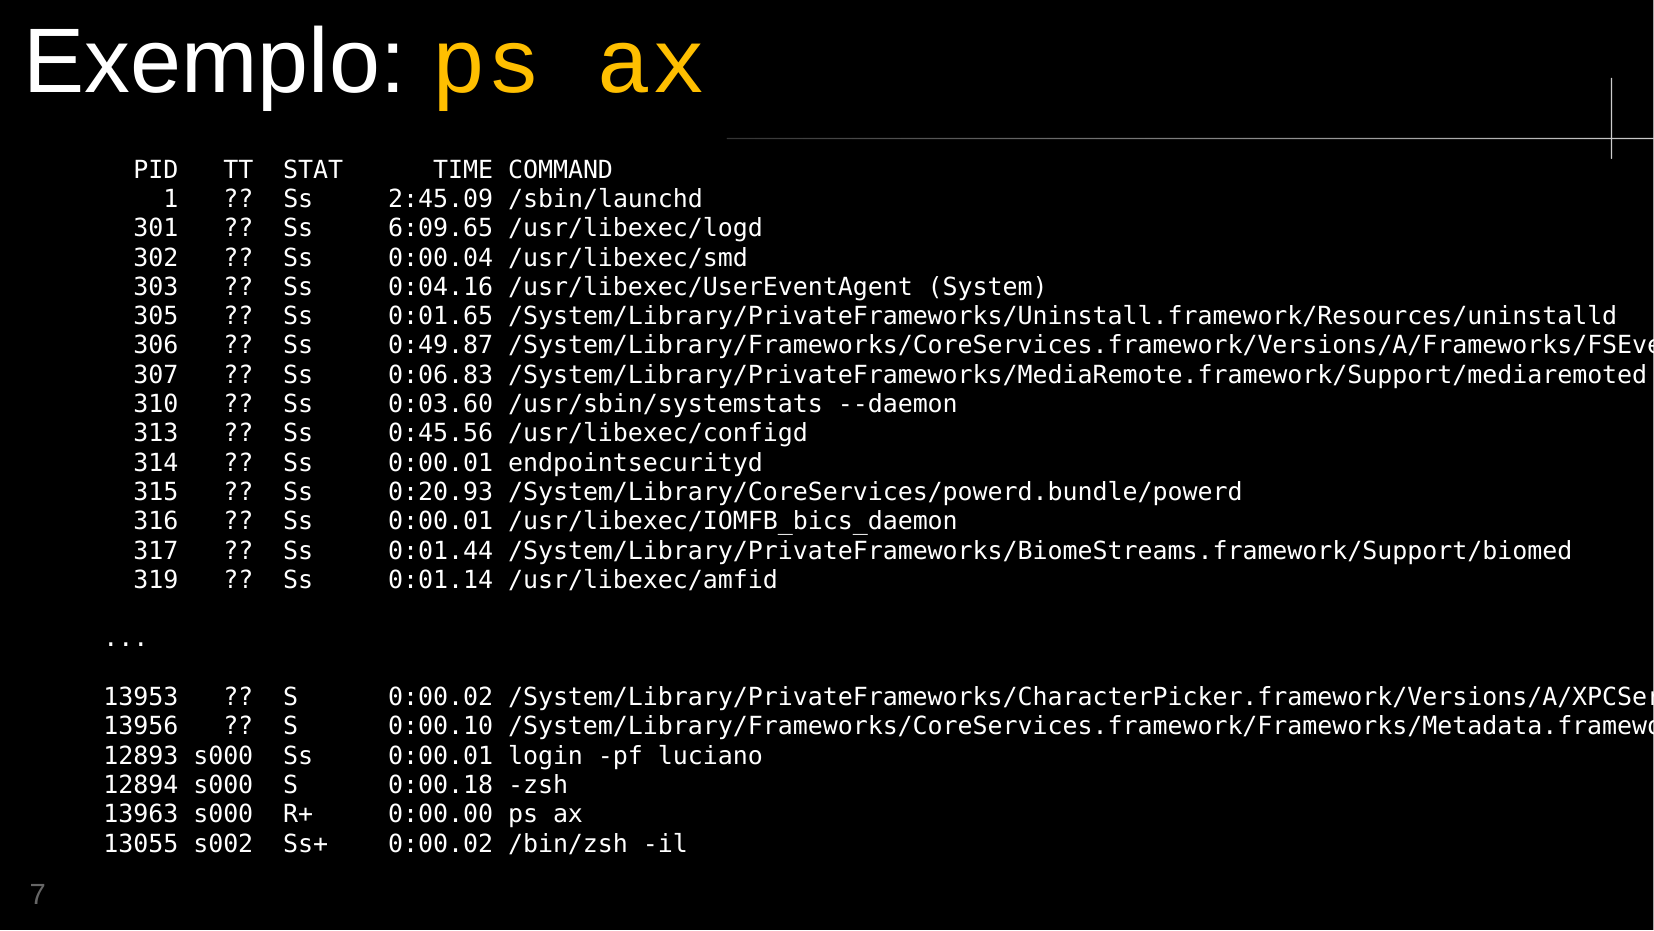

# Exemplo: ps ax
 PID TT STAT TIME COMMAND
 1 ?? Ss 2:45.09 /sbin/launchd
 301 ?? Ss 6:09.65 /usr/libexec/logd
 302 ?? Ss 0:00.04 /usr/libexec/smd
 303 ?? Ss 0:04.16 /usr/libexec/UserEventAgent (System)
 305 ?? Ss 0:01.65 /System/Library/PrivateFrameworks/Uninstall.framework/Resources/uninstalld
 306 ?? Ss 0:49.87 /System/Library/Frameworks/CoreServices.framework/Versions/A/Frameworks/FSEvents.framework/Versions/A/Support/fseventsd
 307 ?? Ss 0:06.83 /System/Library/PrivateFrameworks/MediaRemote.framework/Support/mediaremoted
 310 ?? Ss 0:03.60 /usr/sbin/systemstats --daemon
 313 ?? Ss 0:45.56 /usr/libexec/configd
 314 ?? Ss 0:00.01 endpointsecurityd
 315 ?? Ss 0:20.93 /System/Library/CoreServices/powerd.bundle/powerd
 316 ?? Ss 0:00.01 /usr/libexec/IOMFB_bics_daemon
 317 ?? Ss 0:01.44 /System/Library/PrivateFrameworks/BiomeStreams.framework/Support/biomed
 319 ?? Ss 0:01.14 /usr/libexec/amfid
...
13953 ?? S 0:00.02 /System/Library/PrivateFrameworks/CharacterPicker.framework/Versions/A/XPCServices/com.apple.CharacterPicker.FileService.xpc/Contents/MacOS/com.apple.CharacterPicker.FileService
13956 ?? S 0:00.10 /System/Library/Frameworks/CoreServices.framework/Frameworks/Metadata.framework/Versions/A/Support/mdworker_shared -s mdworker -c MDSImporterWorker -m com.apple.mdworker.shared
12893 s000 Ss 0:00.01 login -pf luciano
12894 s000 S 0:00.18 -zsh
13963 s000 R+ 0:00.00 ps ax
13055 s002 Ss+ 0:00.02 /bin/zsh -il
7